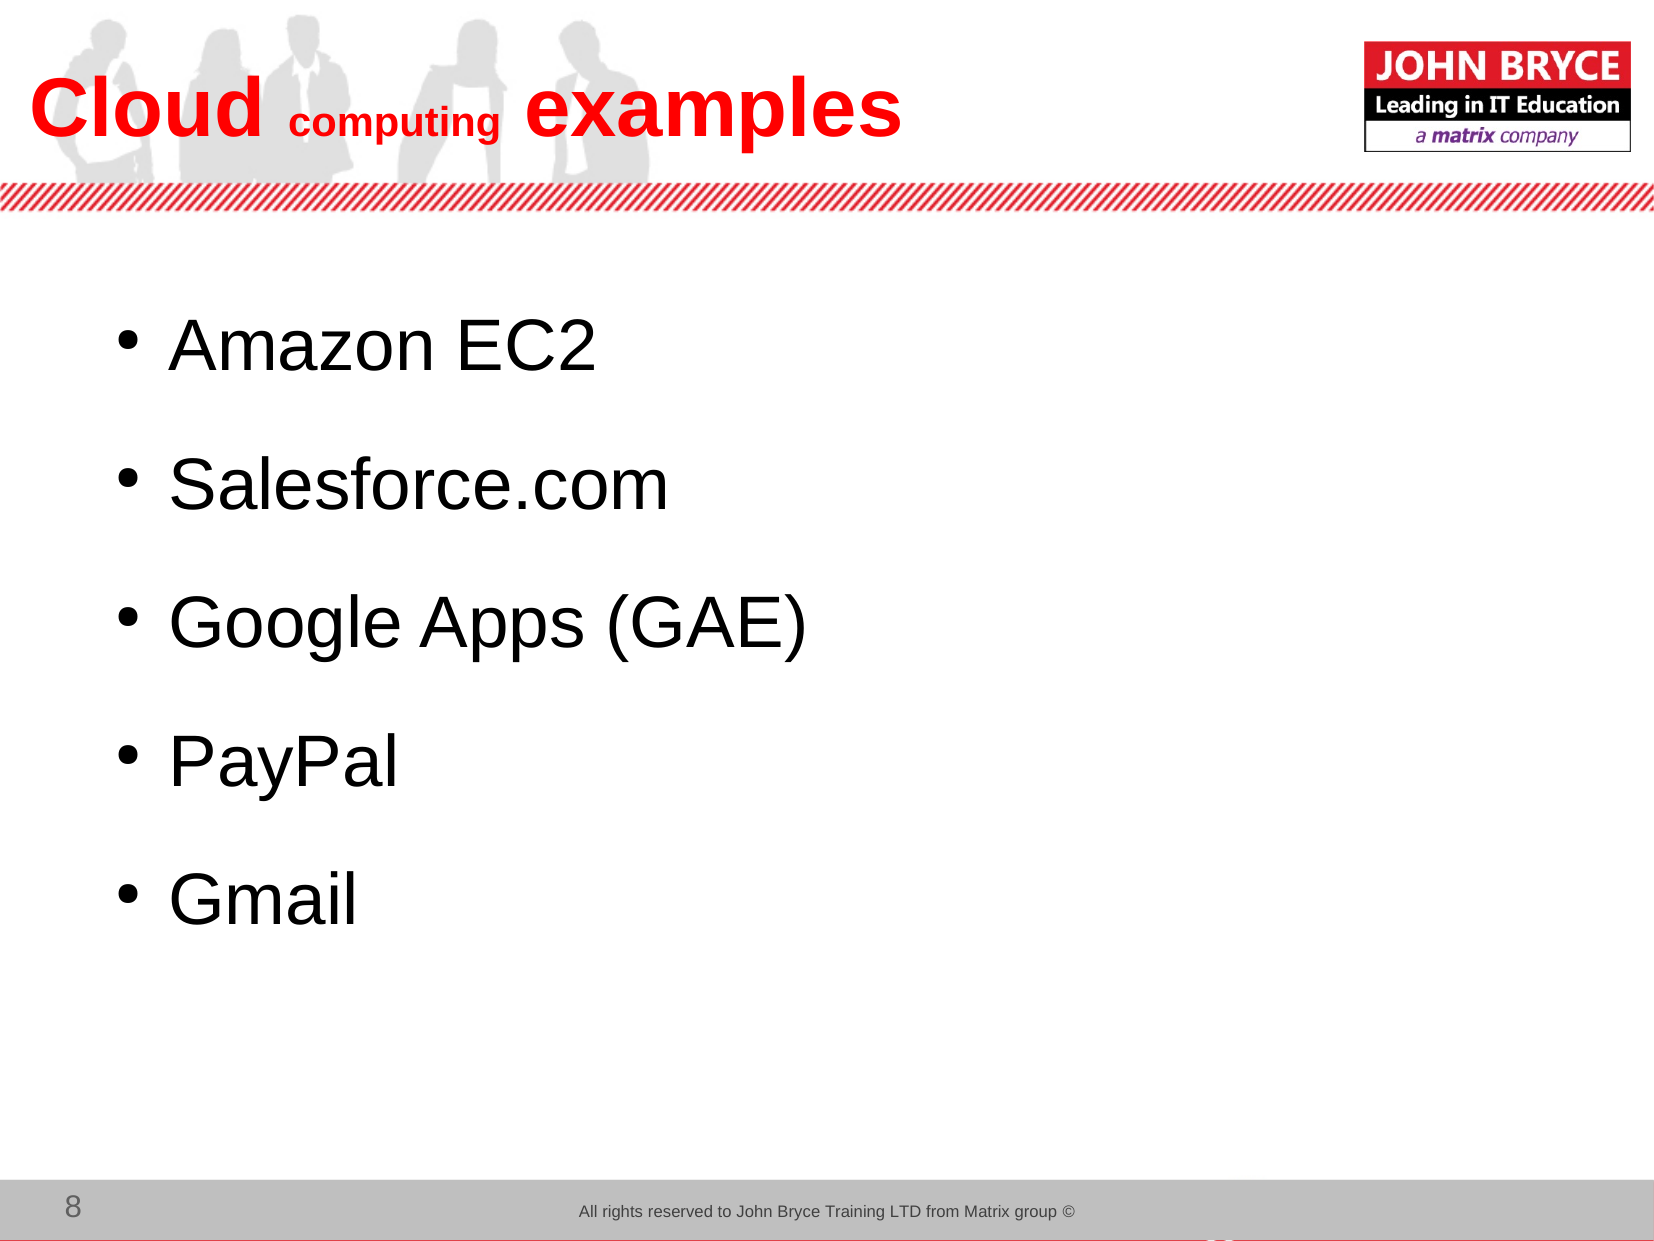

# Cloud computing examples
Amazon EC2
Salesforce.com
Google Apps (GAE)
PayPal
Gmail